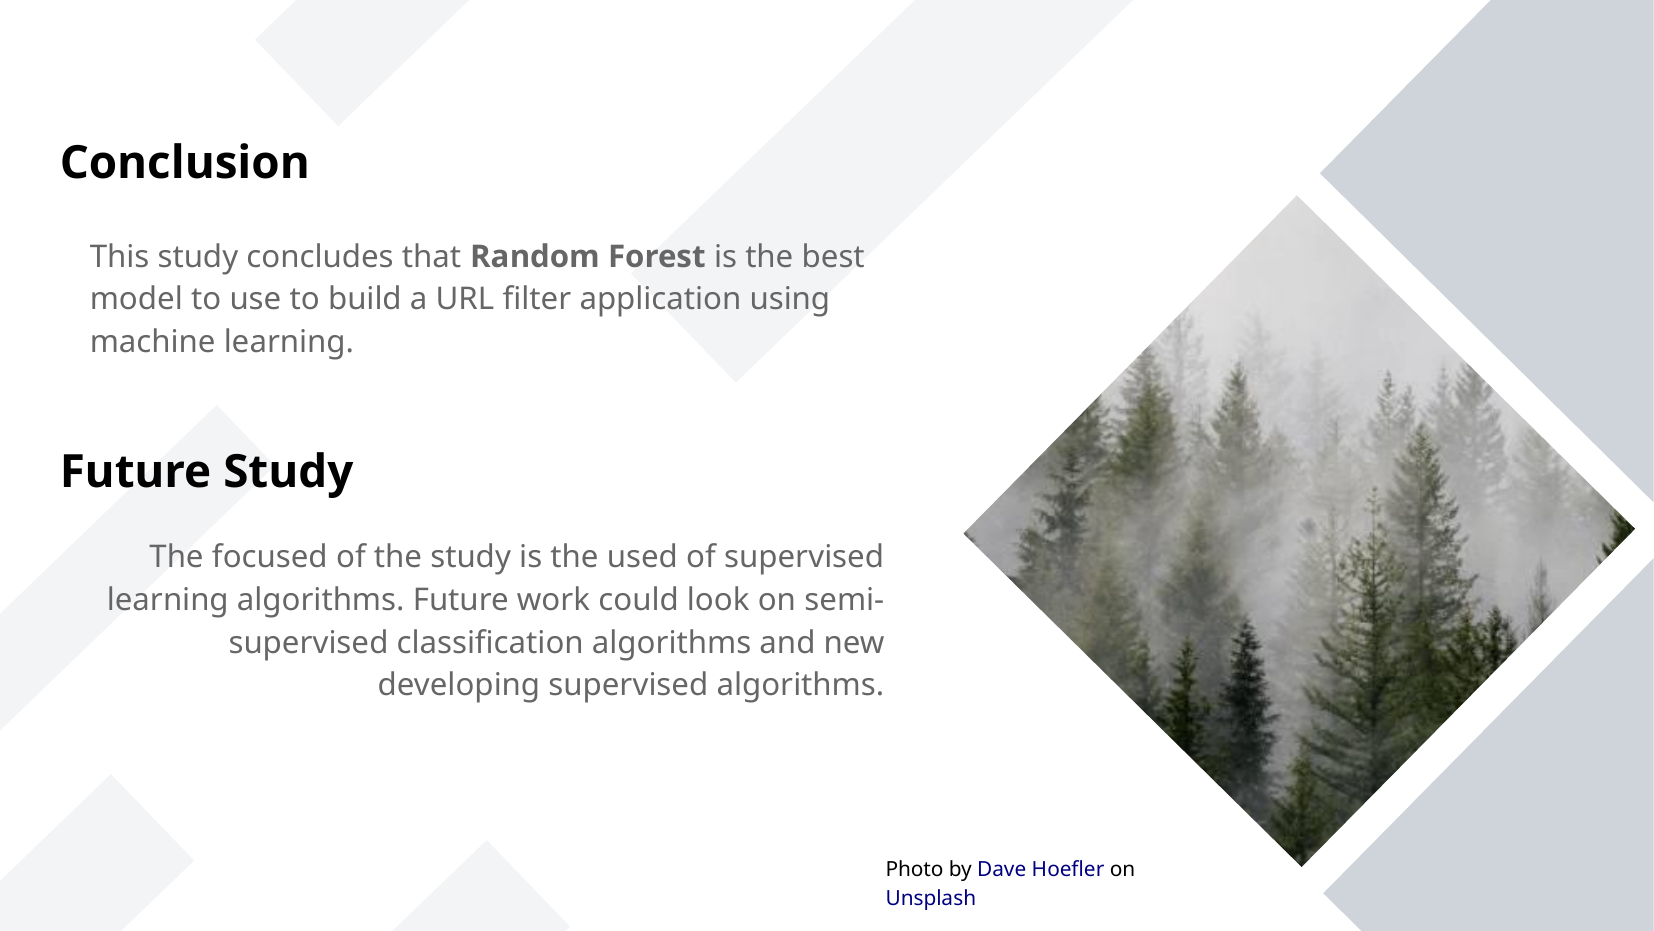

Conclusion
This study concludes that Random Forest is the best model to use to build a URL filter application using machine learning.
Future Study
The focused of the study is the used of supervised learning algorithms. Future work could look on semi-supervised classification algorithms and new developing supervised algorithms.
Photo by Dave Hoefler on Unsplash